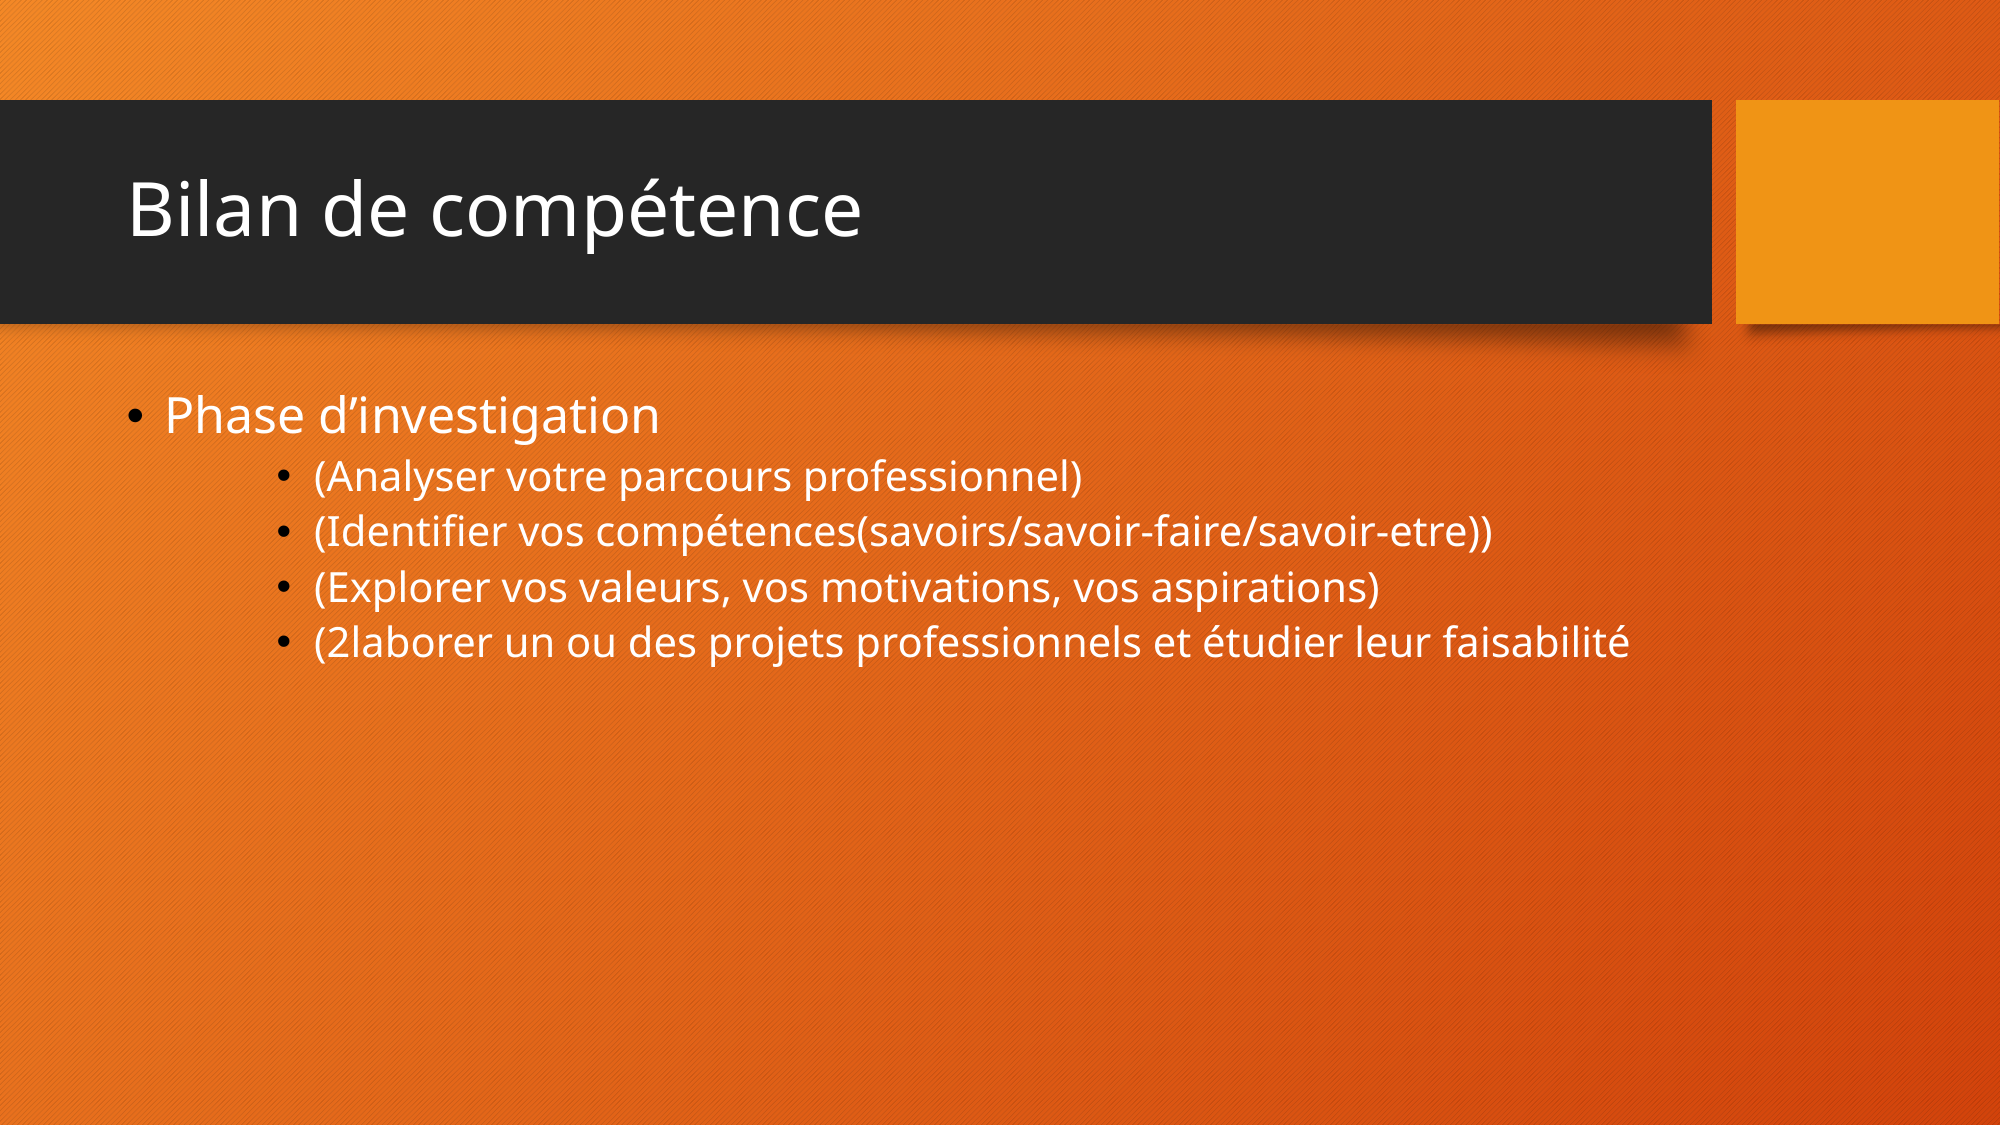

# Bilan de compétence
Phase d’investigation
(Analyser votre parcours professionnel)
(Identifier vos compétences(savoirs/savoir-faire/savoir-etre))
(Explorer vos valeurs, vos motivations, vos aspirations)
(2laborer un ou des projets professionnels et étudier leur faisabilité